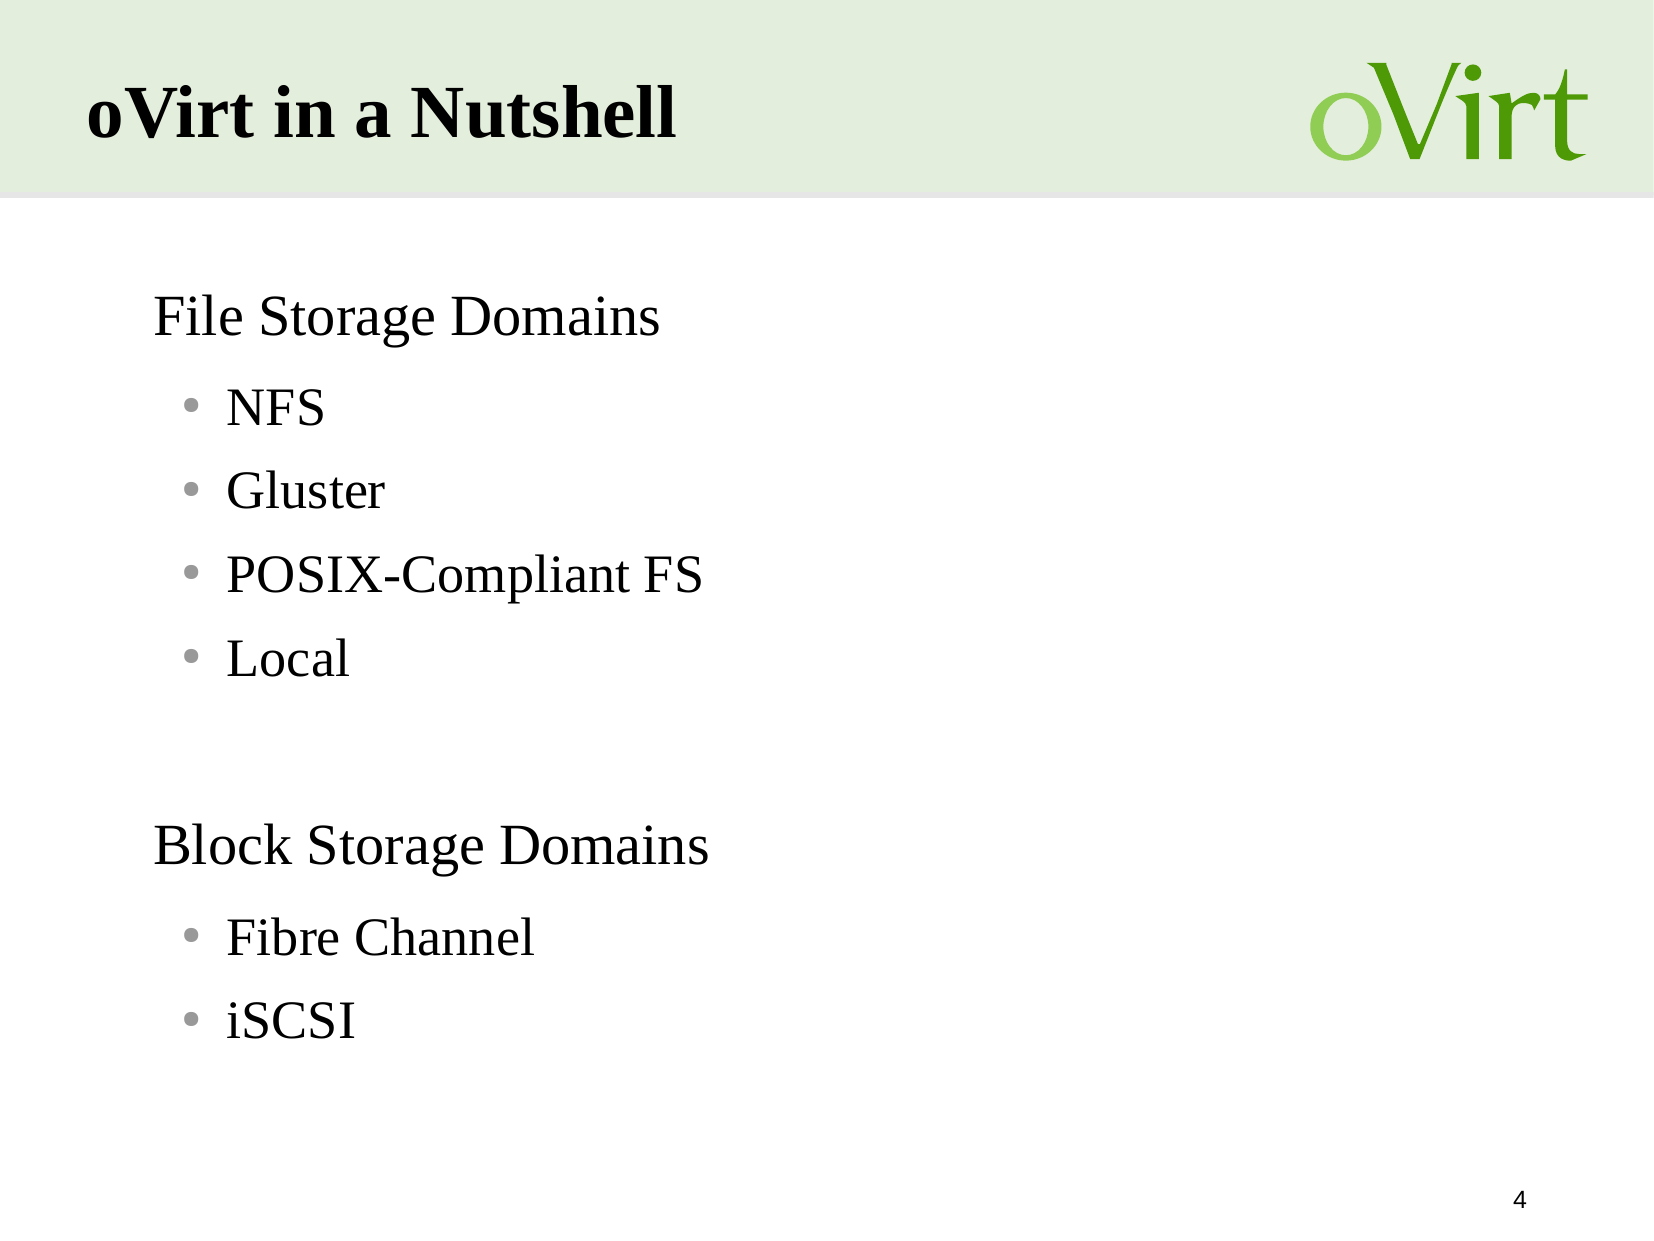

# oVirt in a Nutshell
File Storage Domains
NFS
Gluster
POSIX-Compliant FS
Local
Block Storage Domains
Fibre Channel
iSCSI